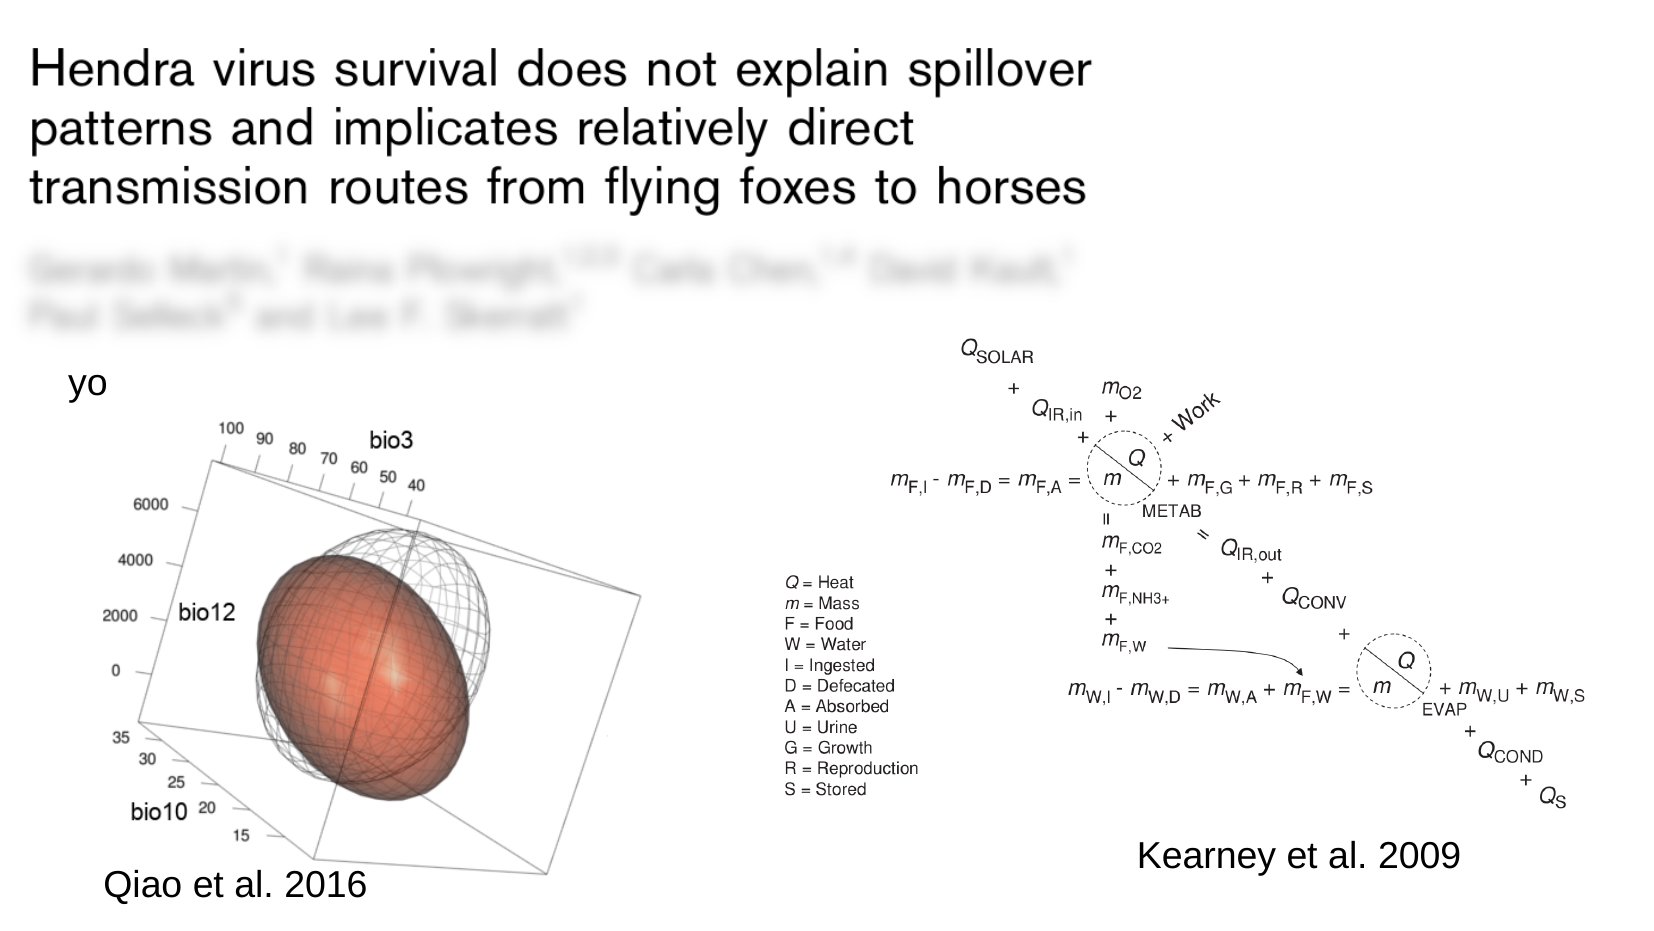

yo
Kearney et al. 2009
Qiao et al. 2016